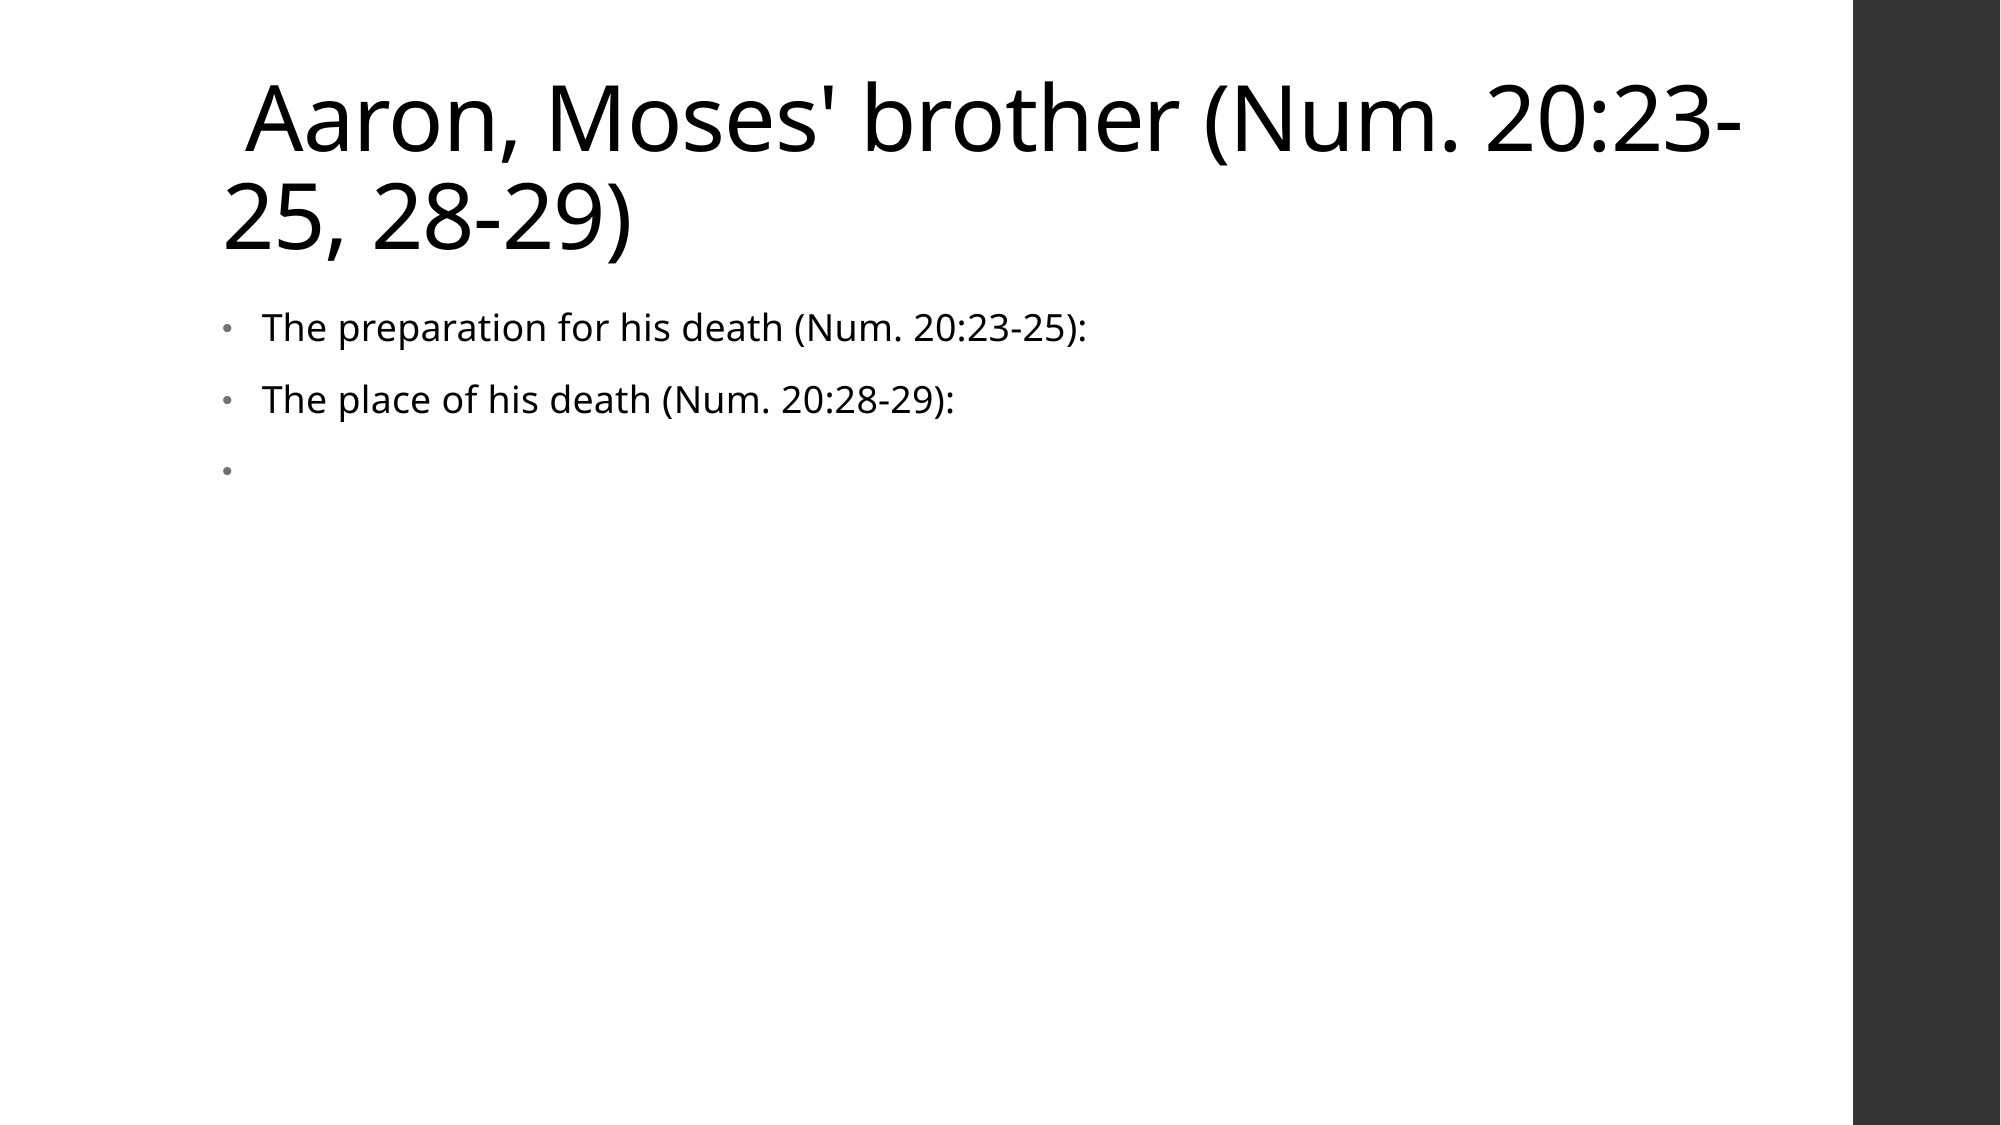

# Aaron, Moses' brother (Num. 20:23-25, 28-29)
 The preparation for his death (Num. 20:23-25):
 The place of his death (Num. 20:28-29):